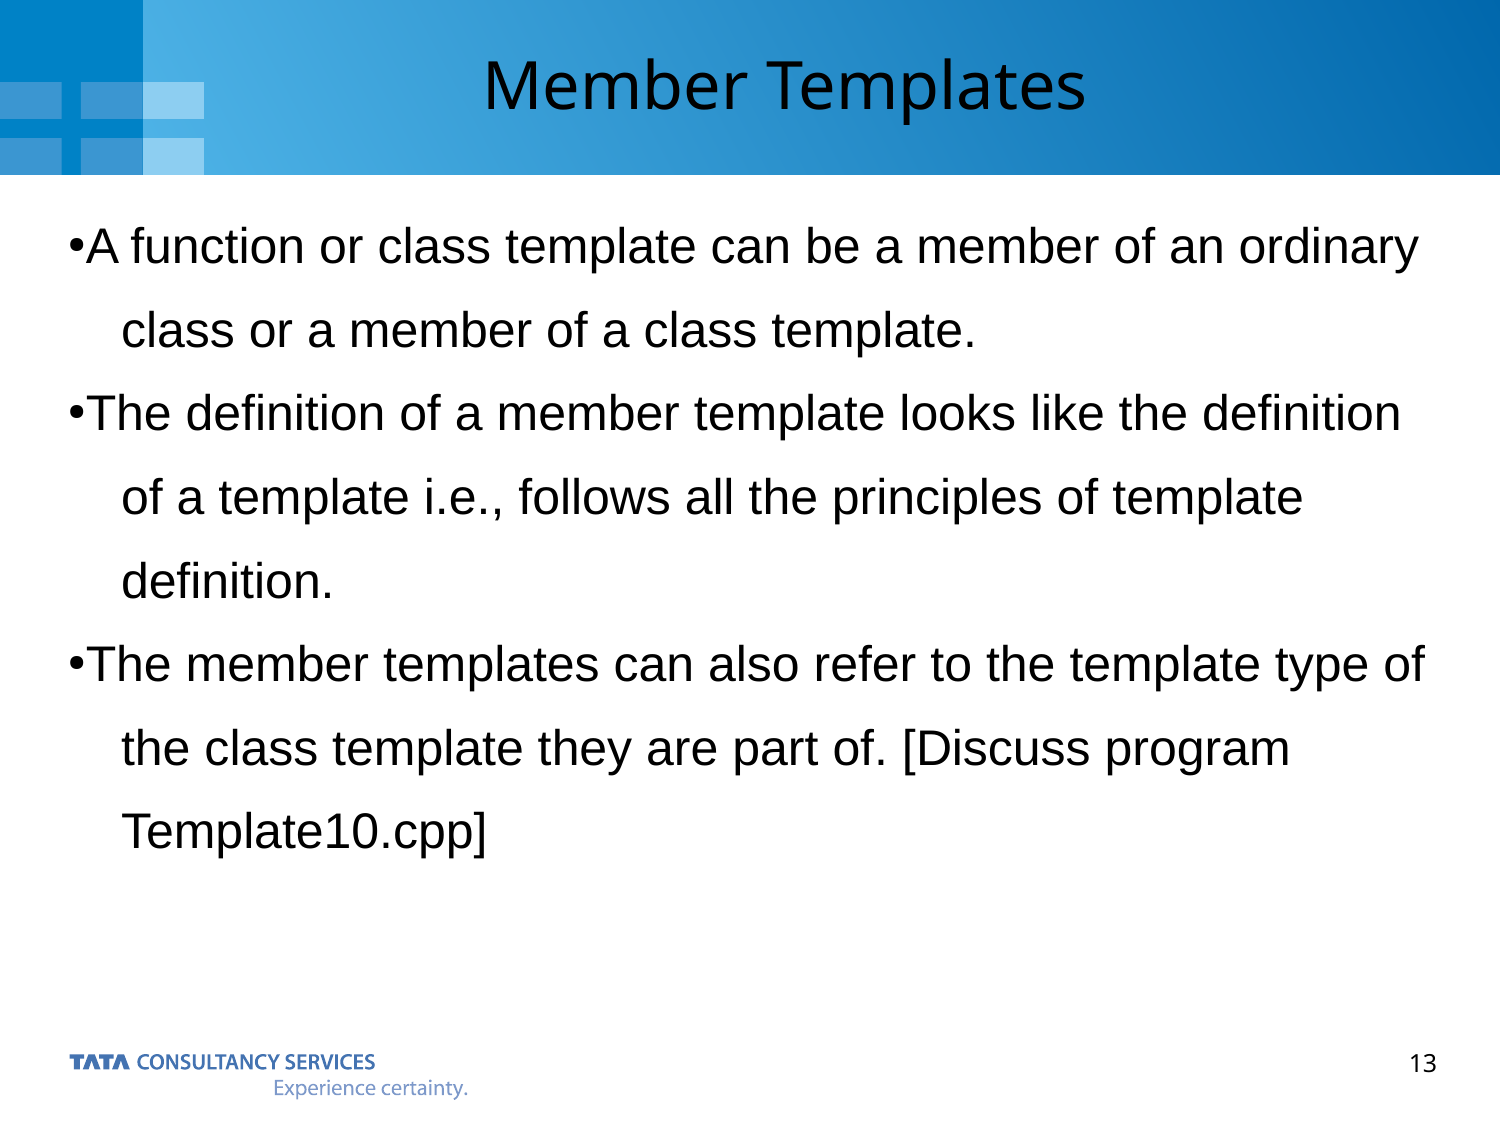

Member Templates
A function or class template can be a member of an ordinary class or a member of a class template.
The definition of a member template looks like the definition of a template i.e., follows all the principles of template definition.
The member templates can also refer to the template type of the class template they are part of. [Discuss program Template10.cpp]